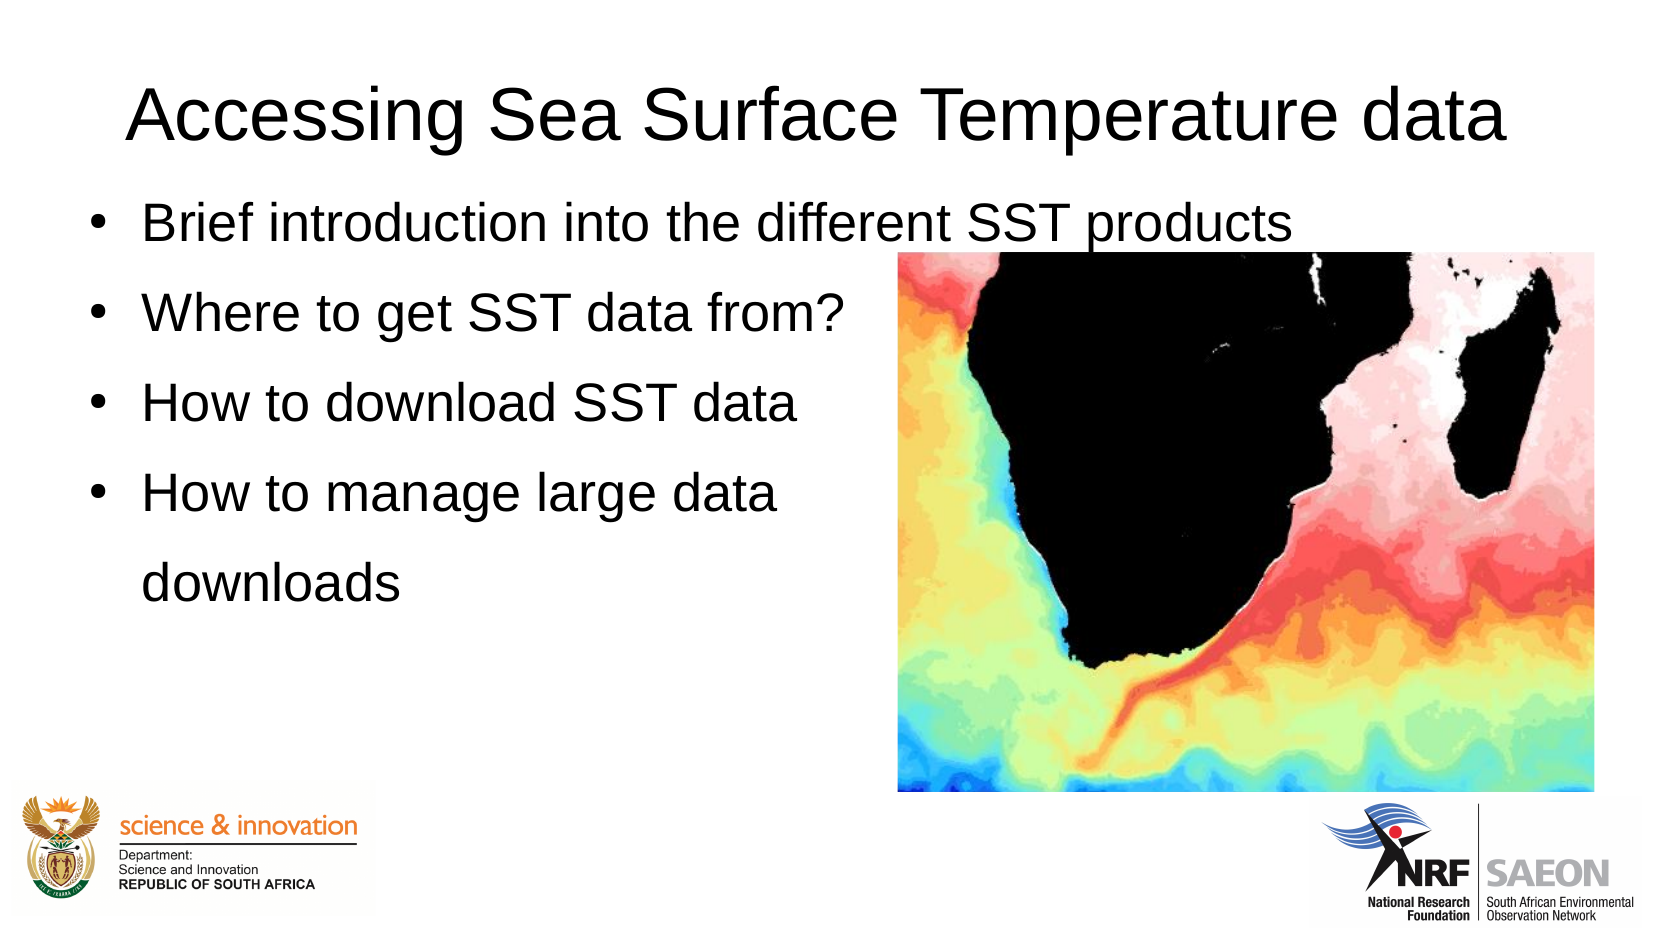

# Accessing Sea Surface Temperature data
Brief introduction into the different SST products
Where to get SST data from?
How to download SST data
How to manage large data
downloads